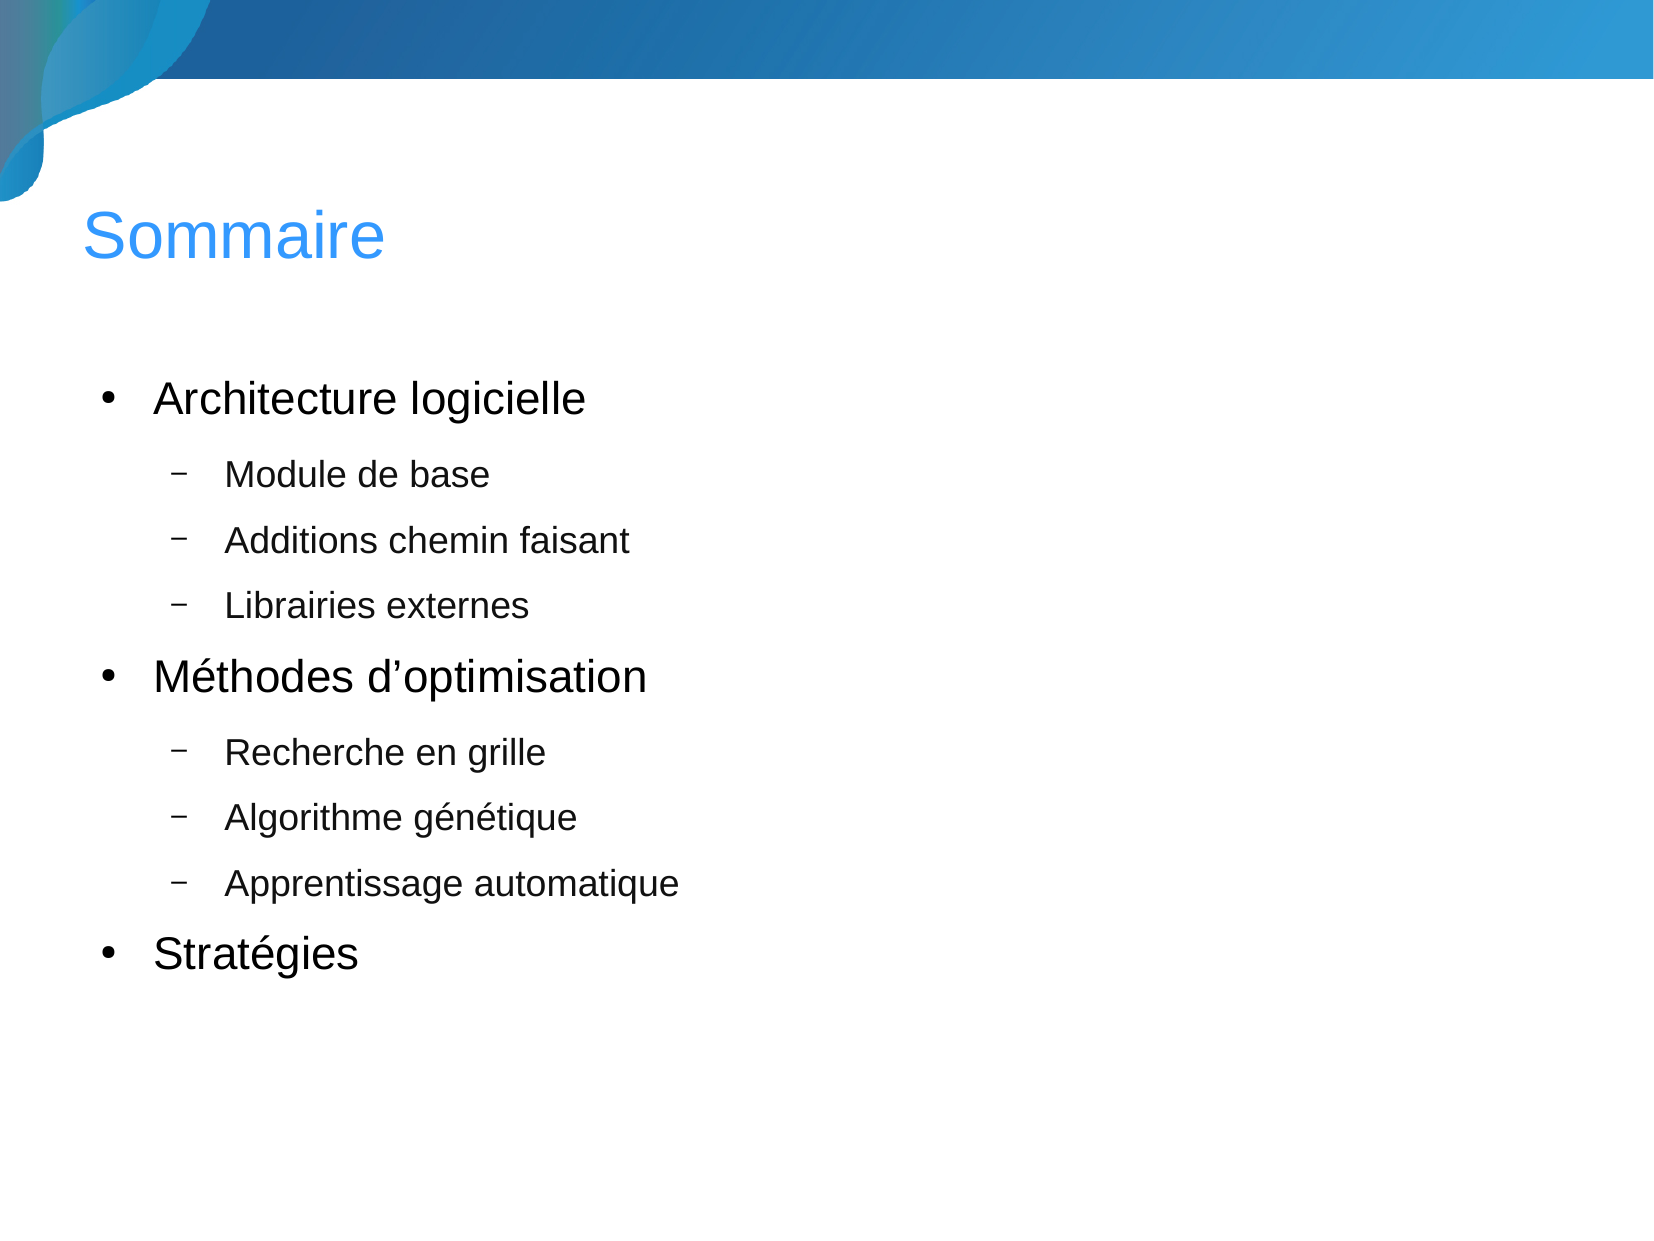

# Sommaire
Architecture logicielle
Module de base
Additions chemin faisant
Librairies externes
Méthodes d’optimisation
Recherche en grille
Algorithme génétique
Apprentissage automatique
Stratégies